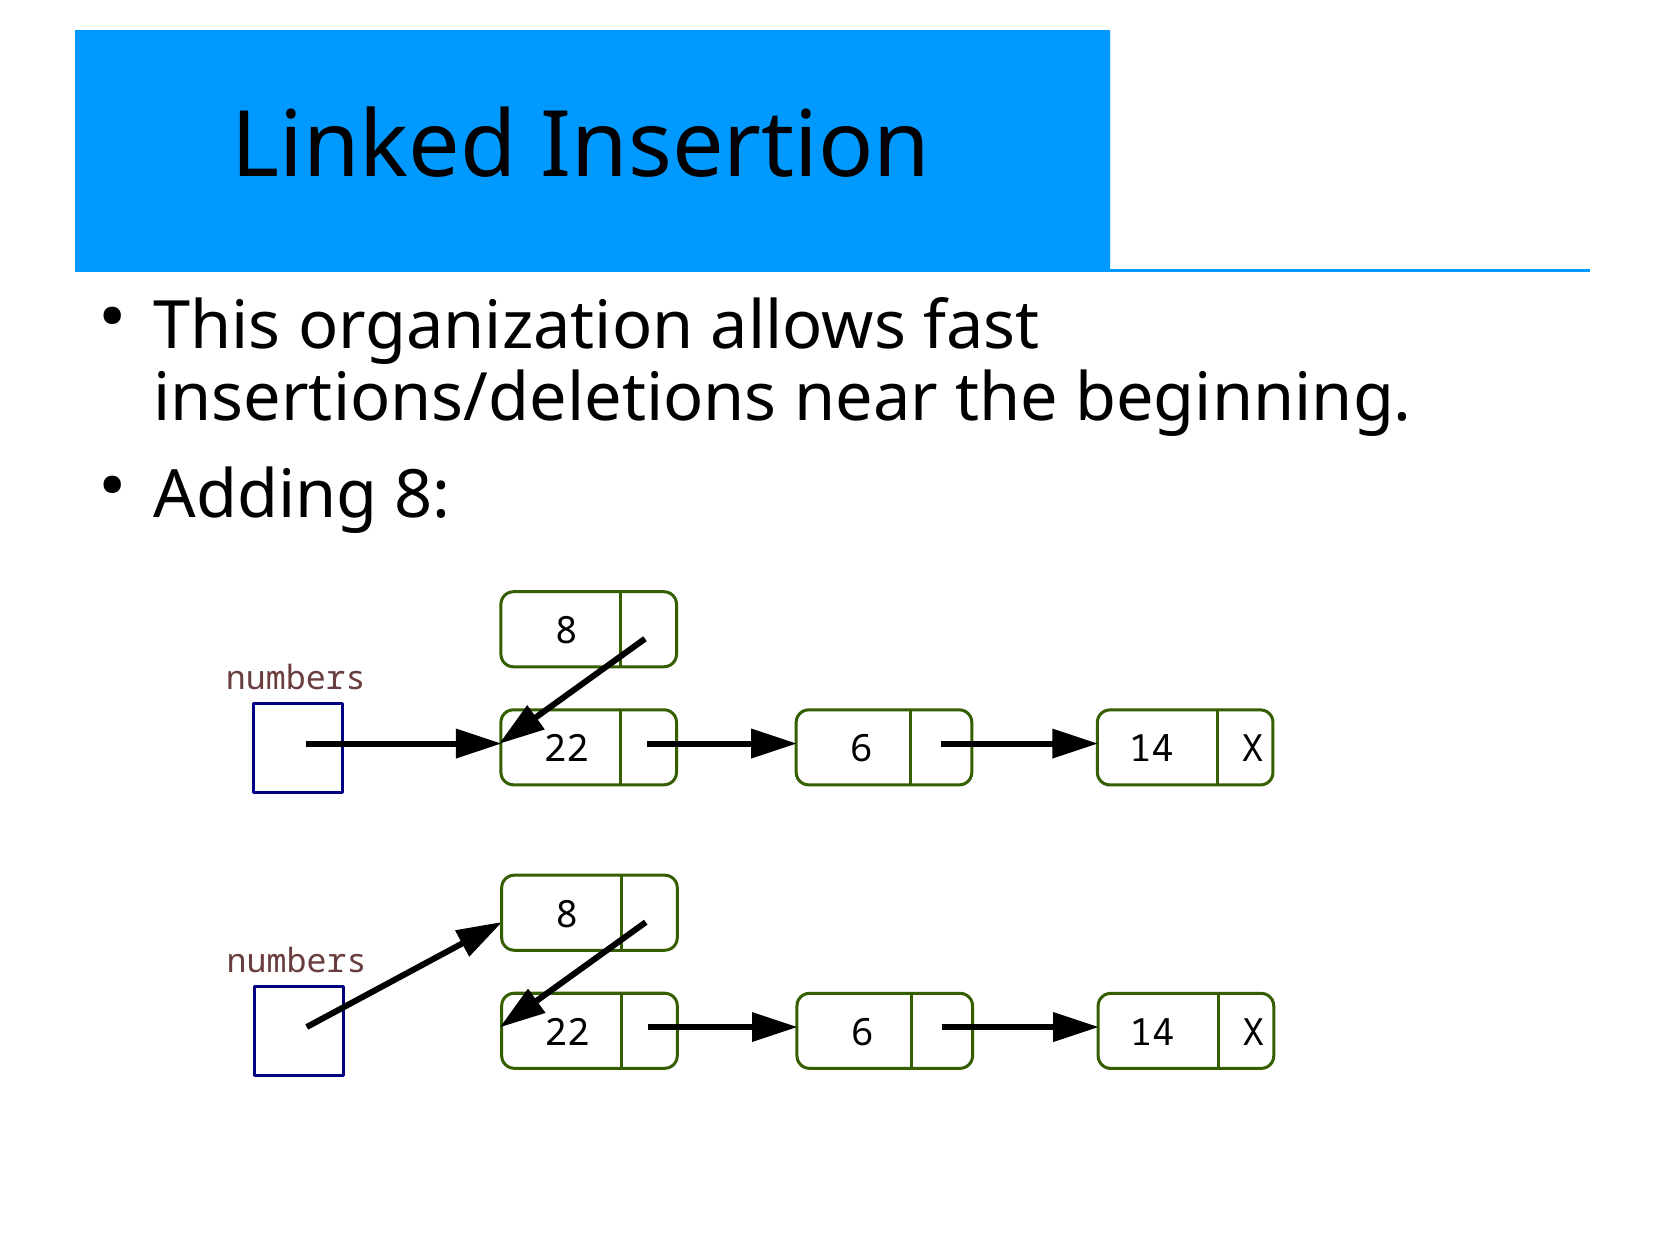

# Linked Insertion
This organization allows fast insertions/deletions near the beginning.
Adding 8:
8
numbers
22
6
 14 X
8
numbers
22
6
 14 X